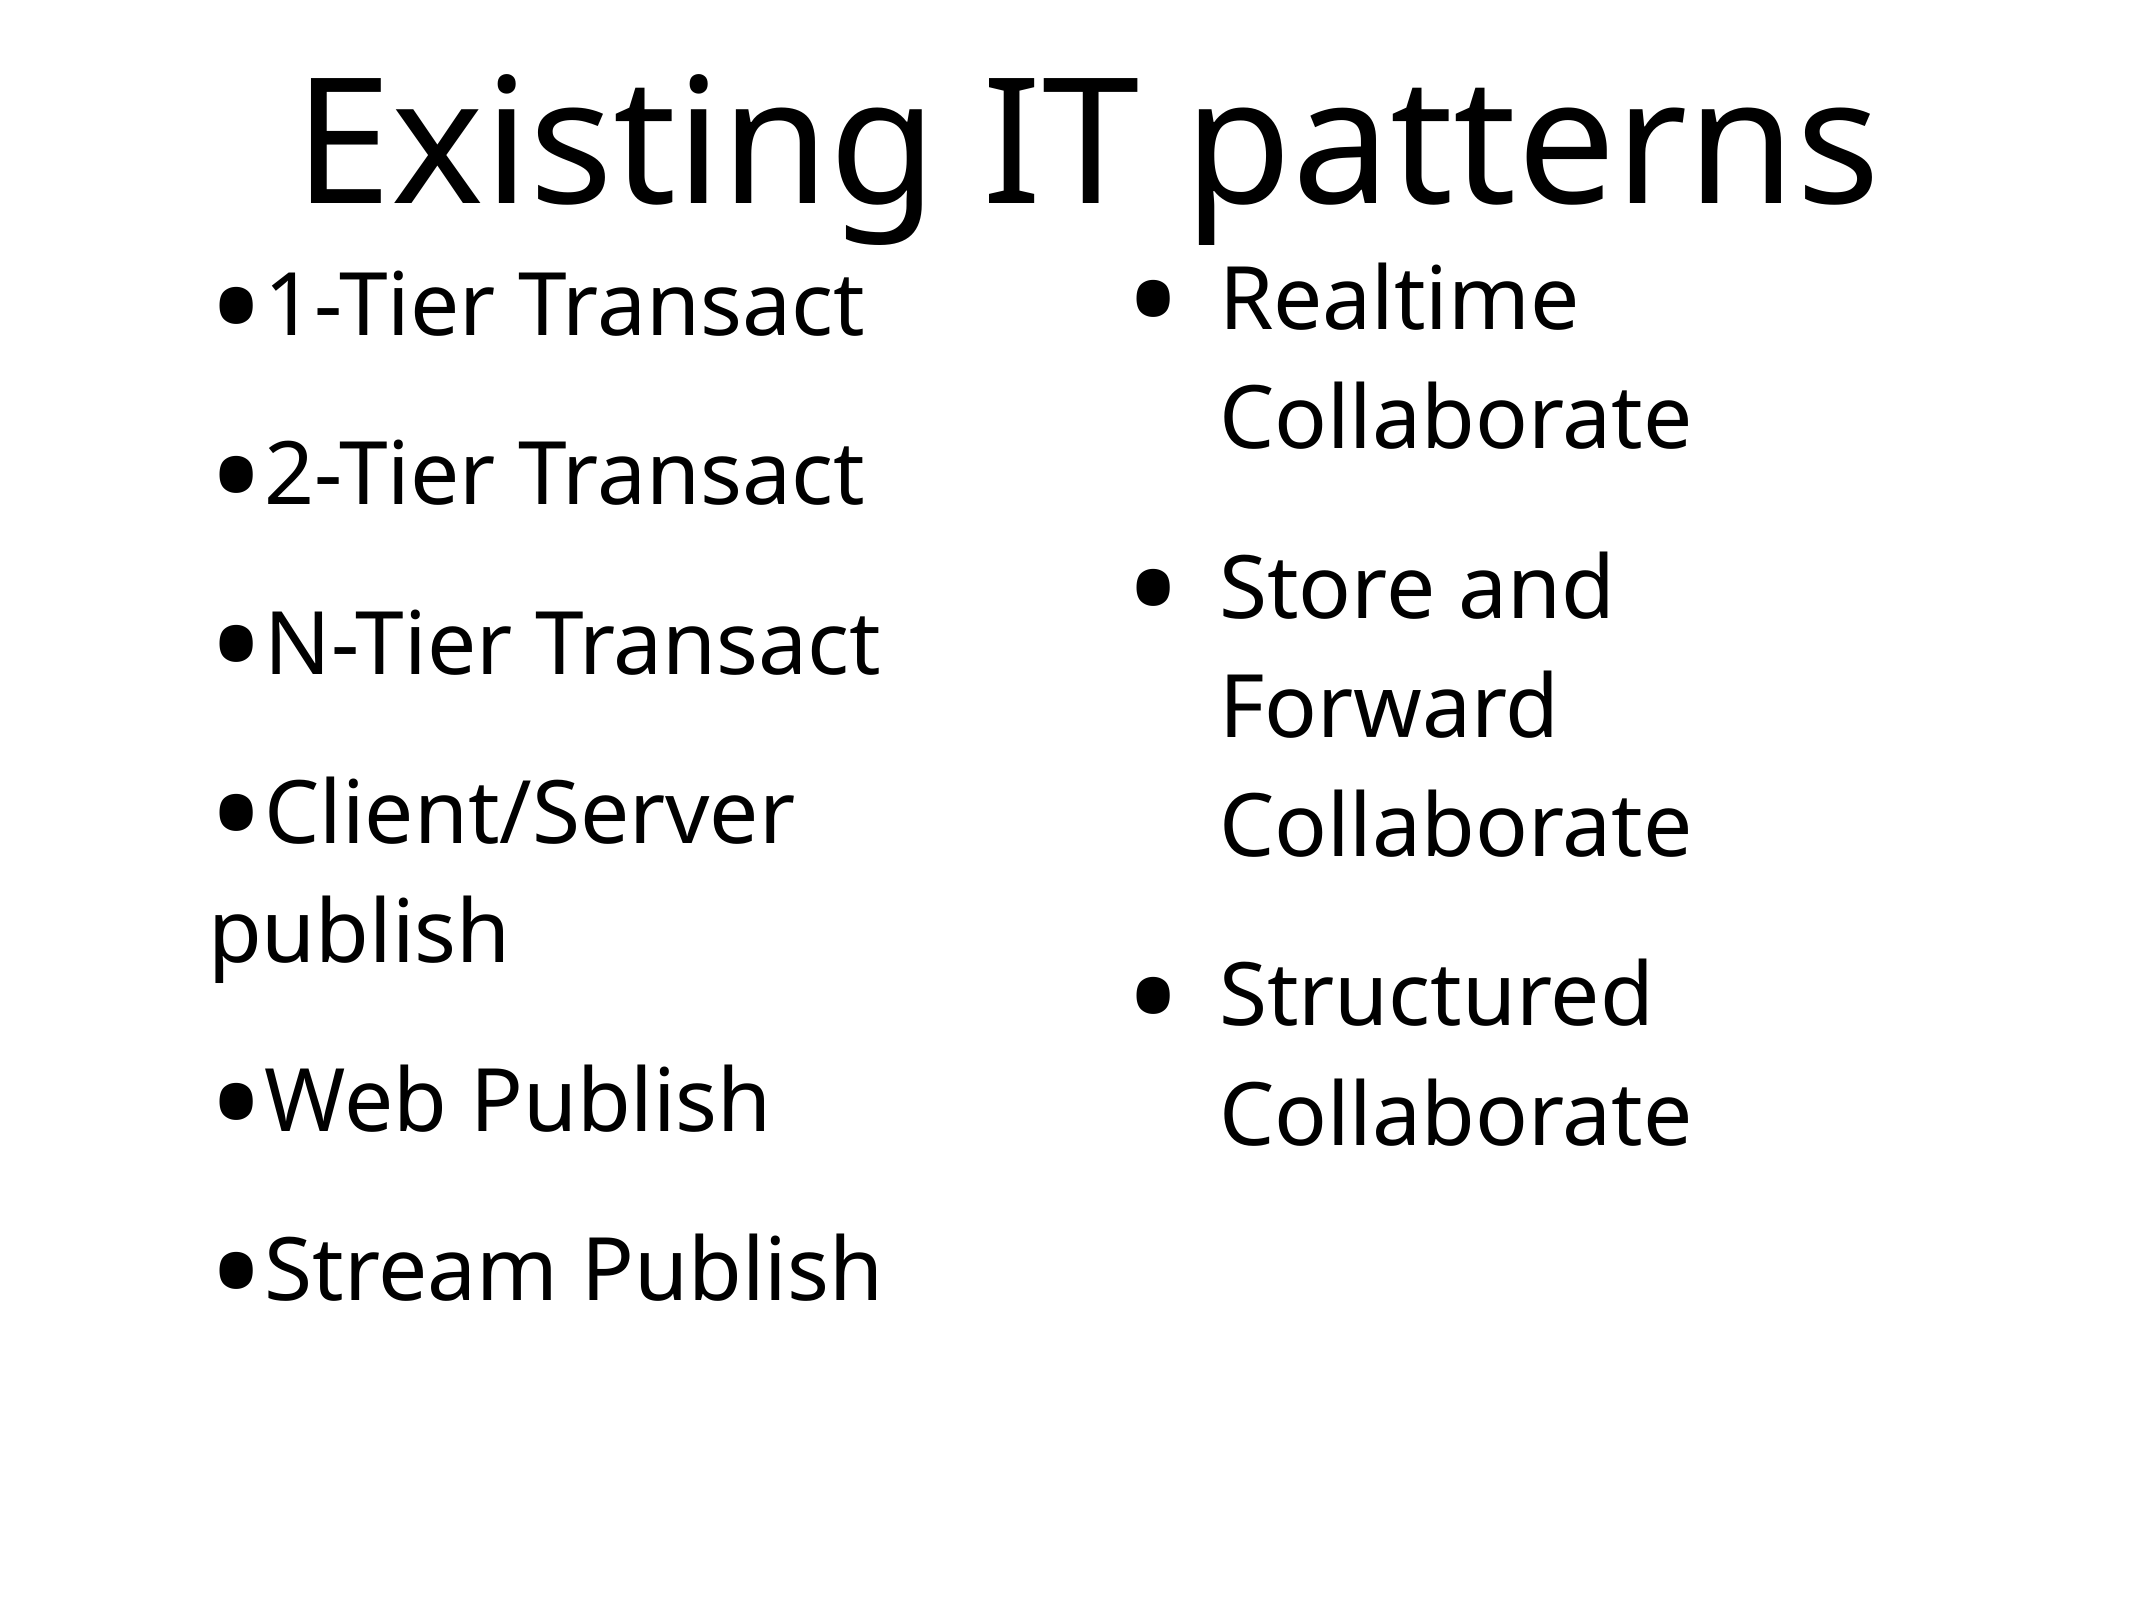

# Existing IT patterns
Realtime Collaborate
Store and Forward Collaborate
Structured Collaborate
1-Tier Transact
2-Tier Transact
N-Tier Transact
Client/Server publish
Web Publish
Stream Publish